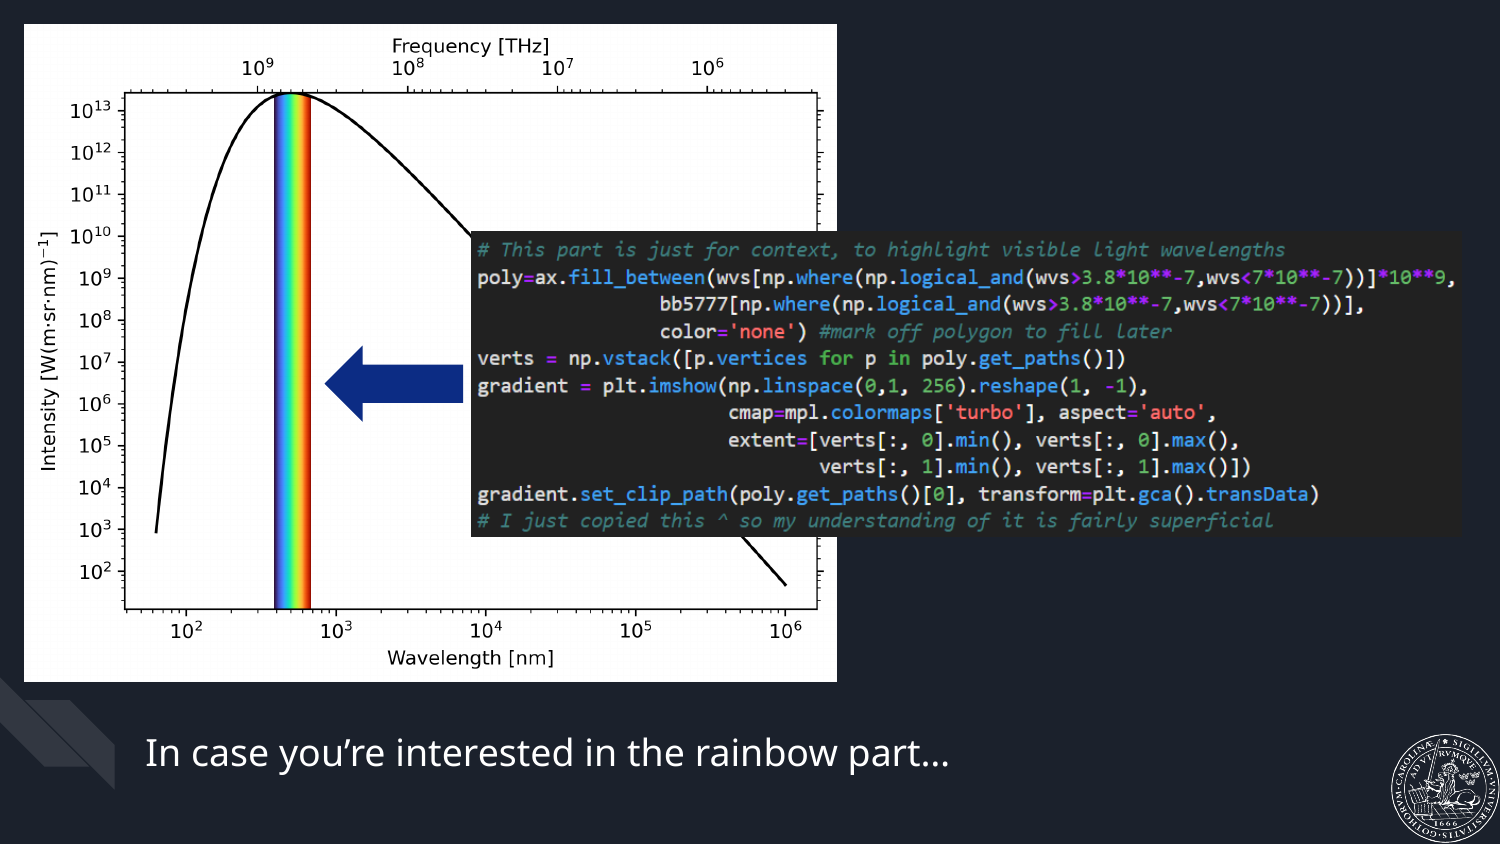

# In case you’re interested in the rainbow part…